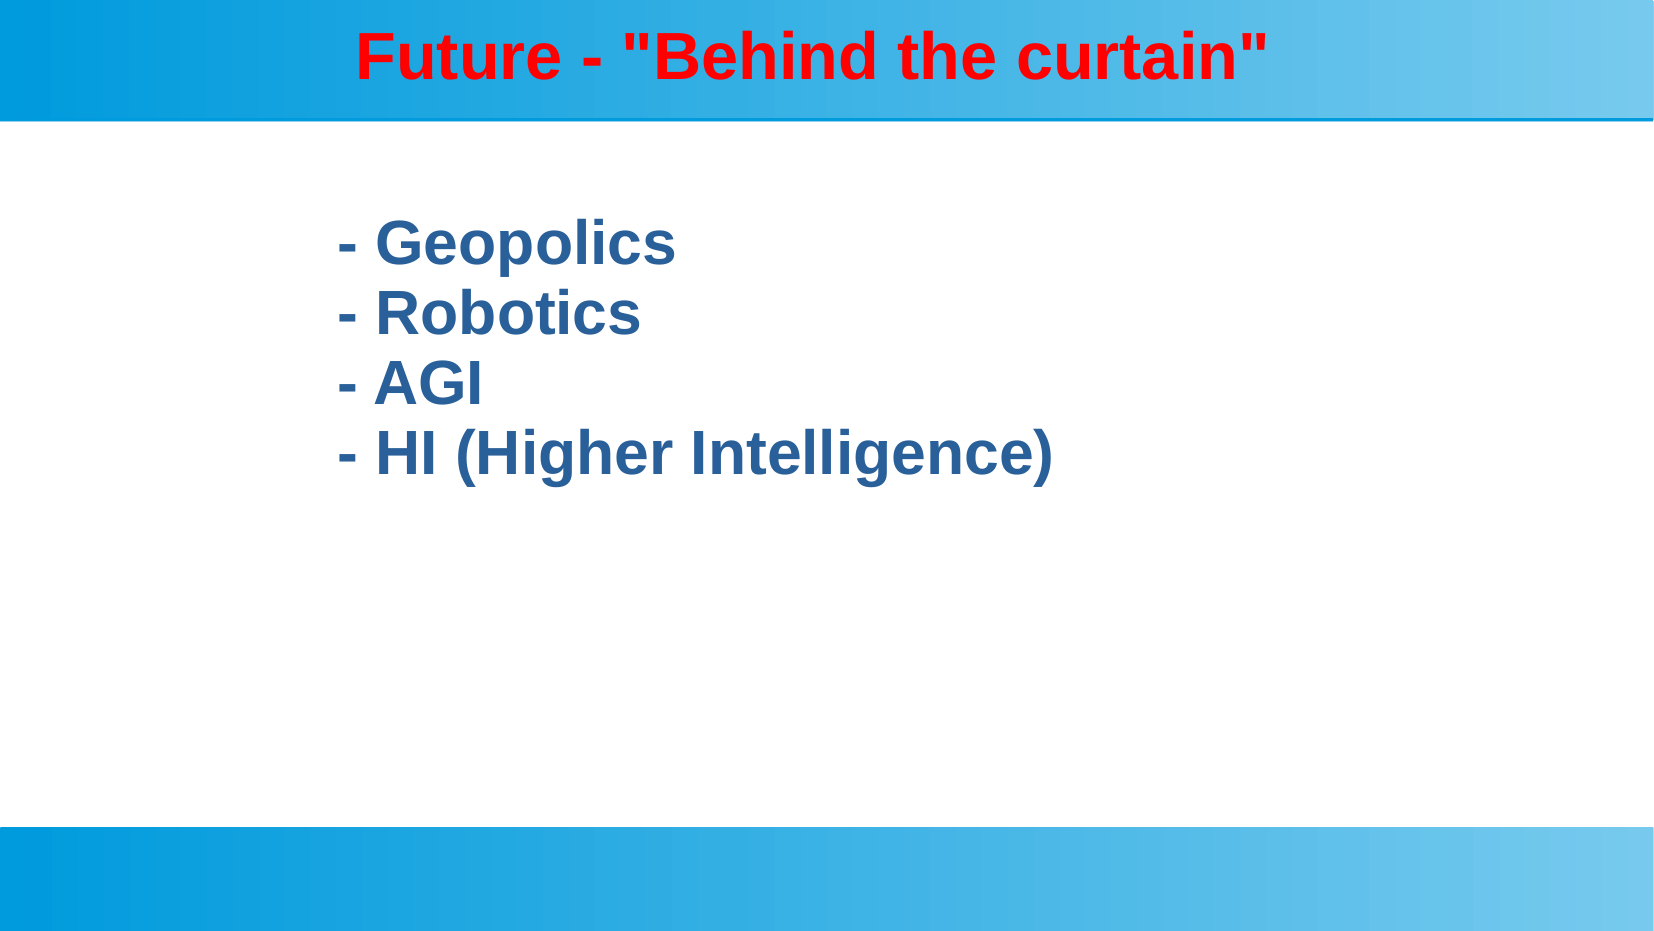

# Future - "Behind the curtain"
- Geopolics
- Robotics
- AGI
- HI (Higher Intelligence)